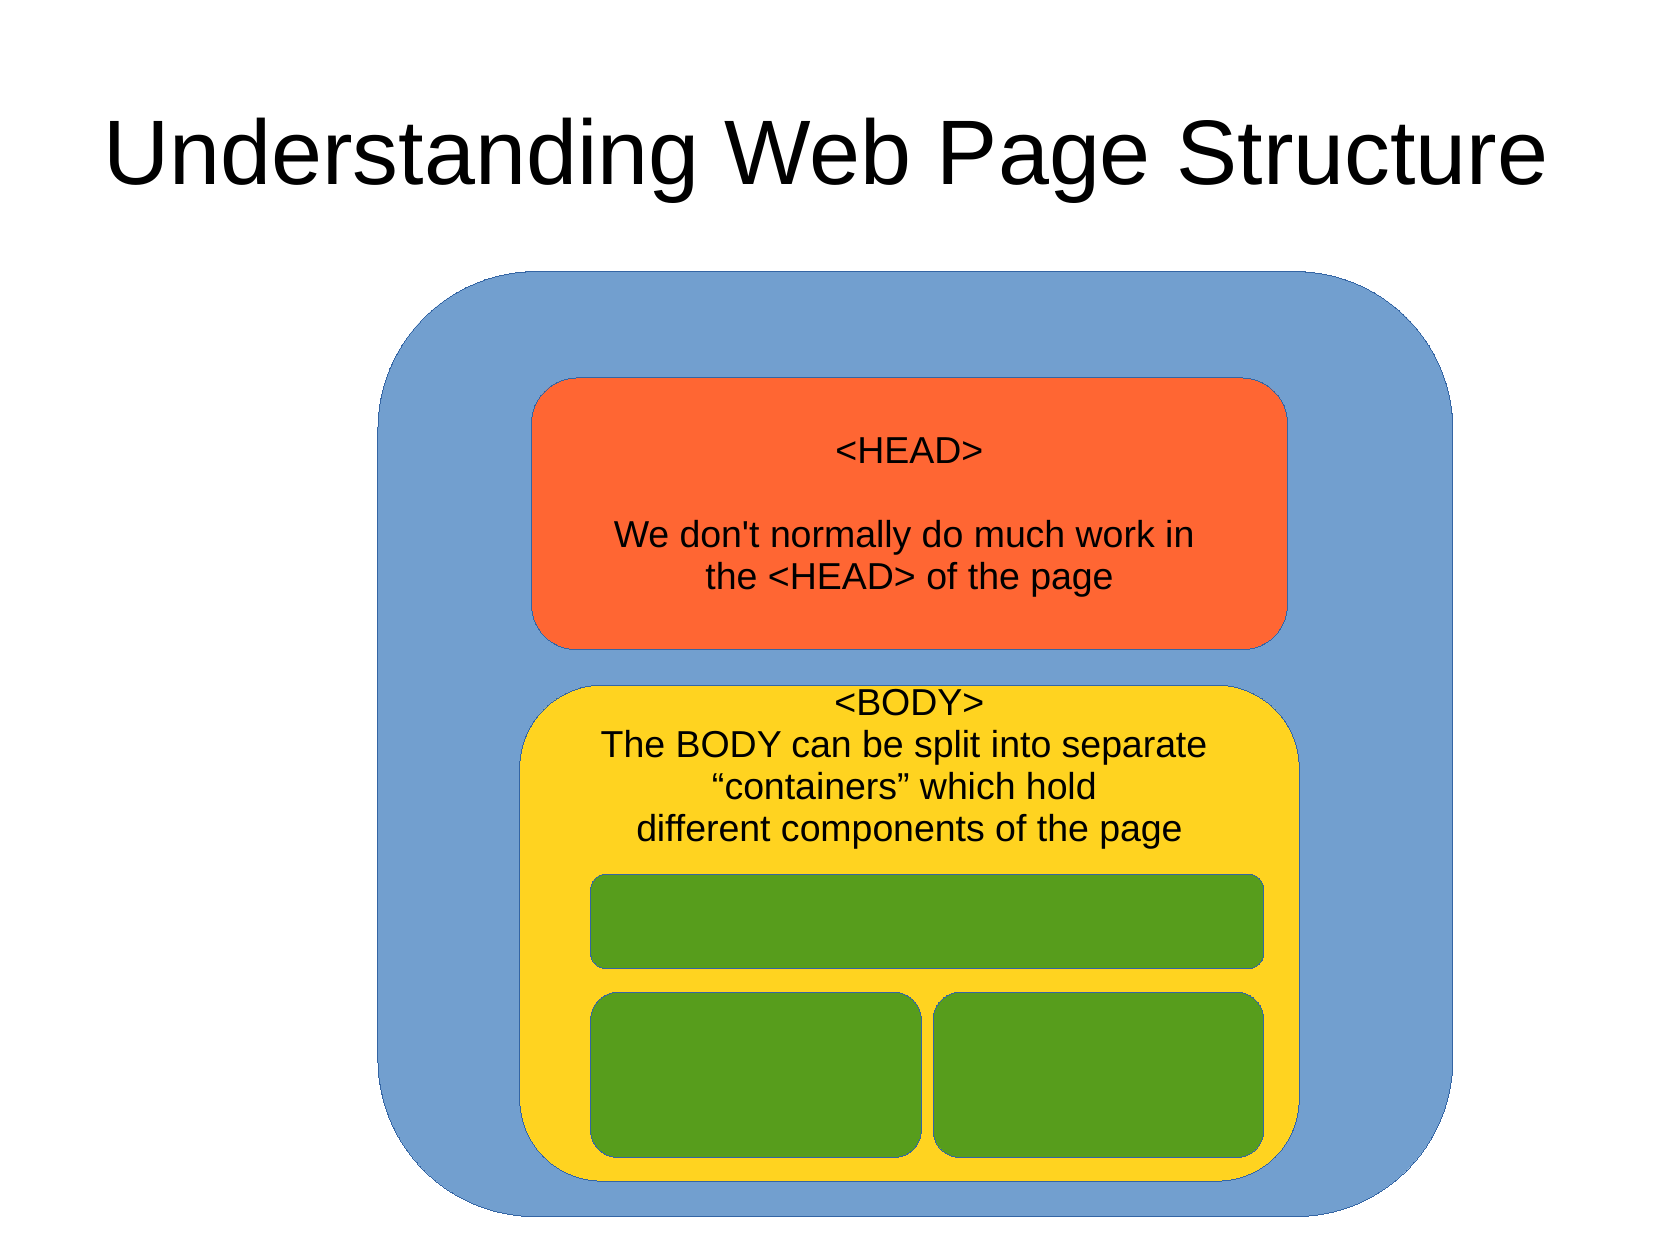

# Understanding Web Page Structure
<HEAD>
We don't normally do much work in
the <HEAD> of the page
<BODY>
The BODY can be split into separate
“containers” which hold
different components of the page